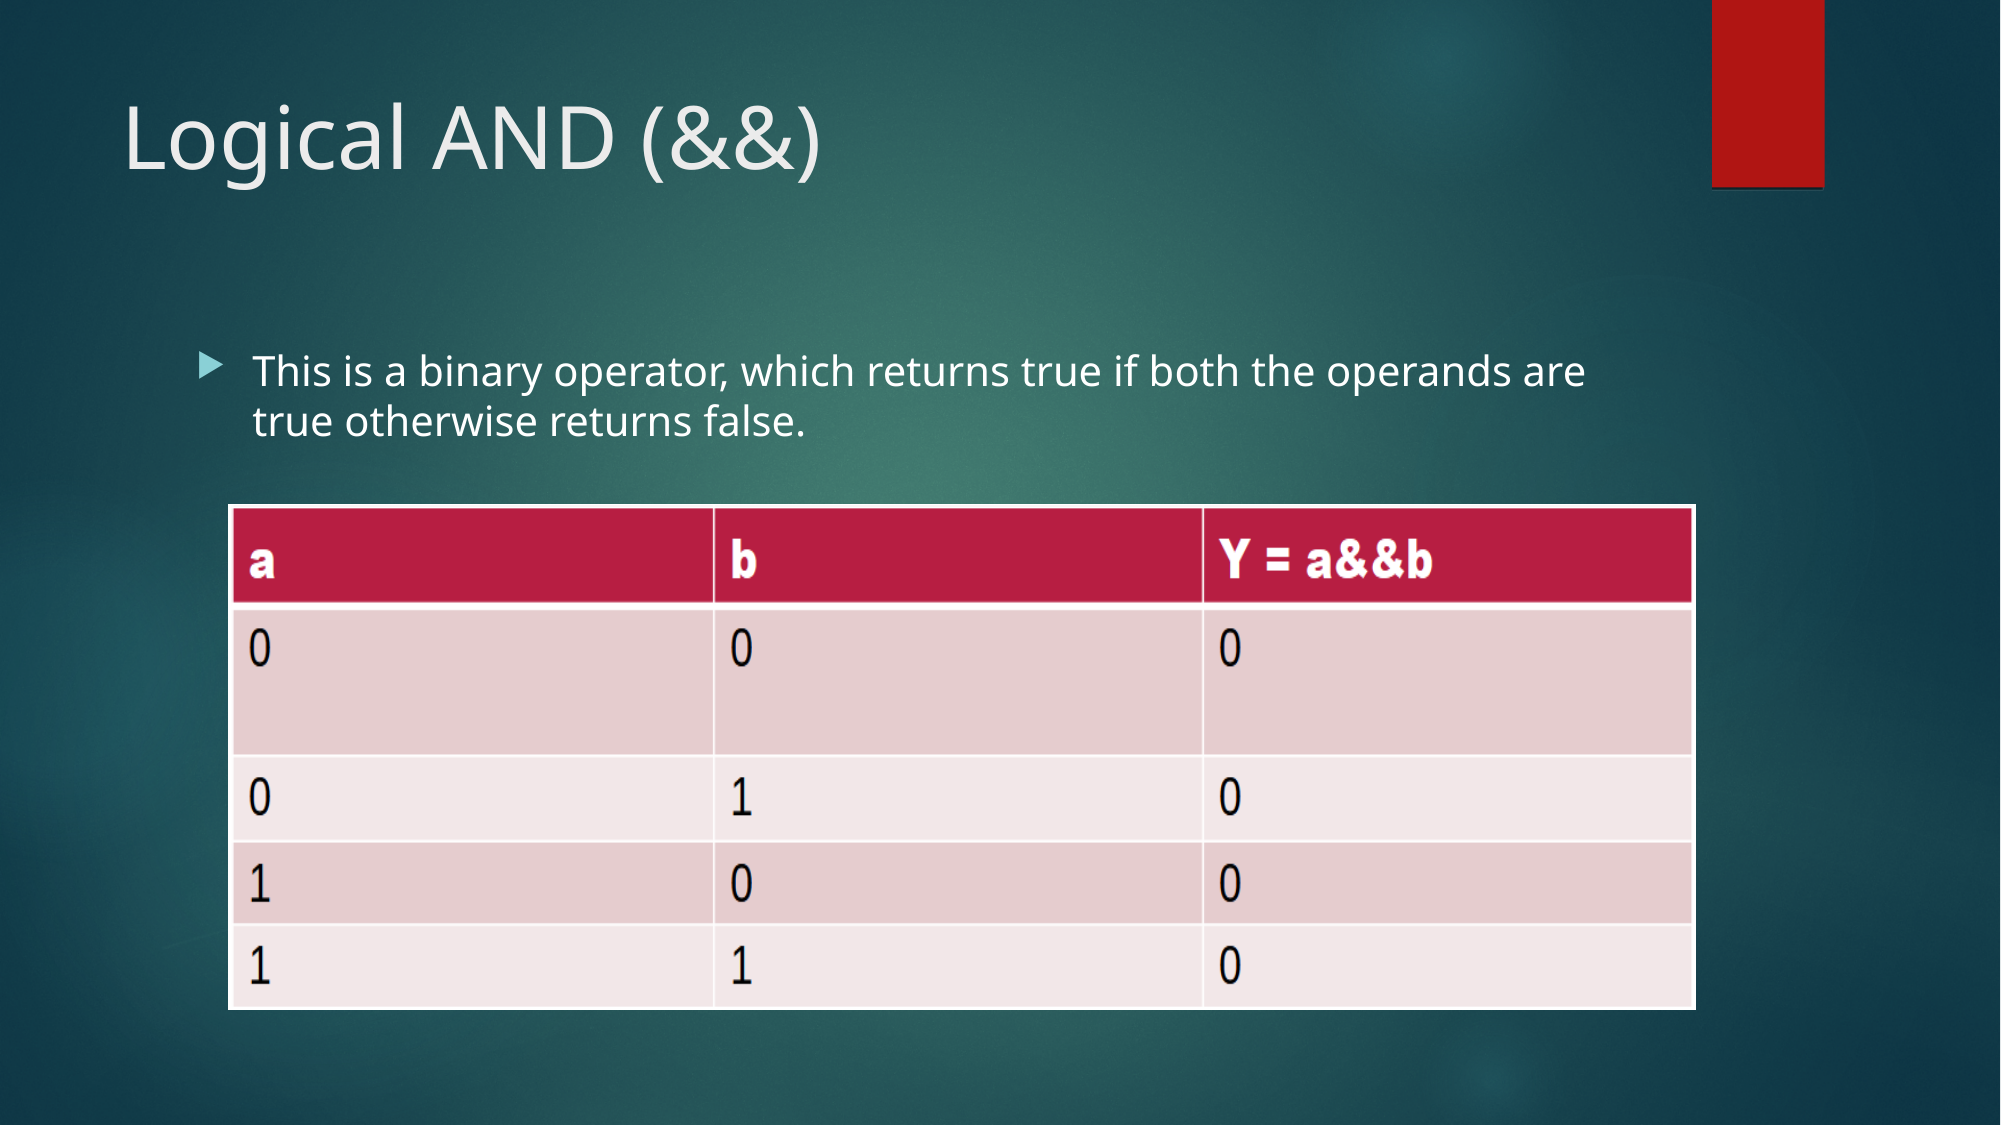

# Logical AND (&&)
This is a binary operator, which returns true if both the operands are true otherwise returns false.